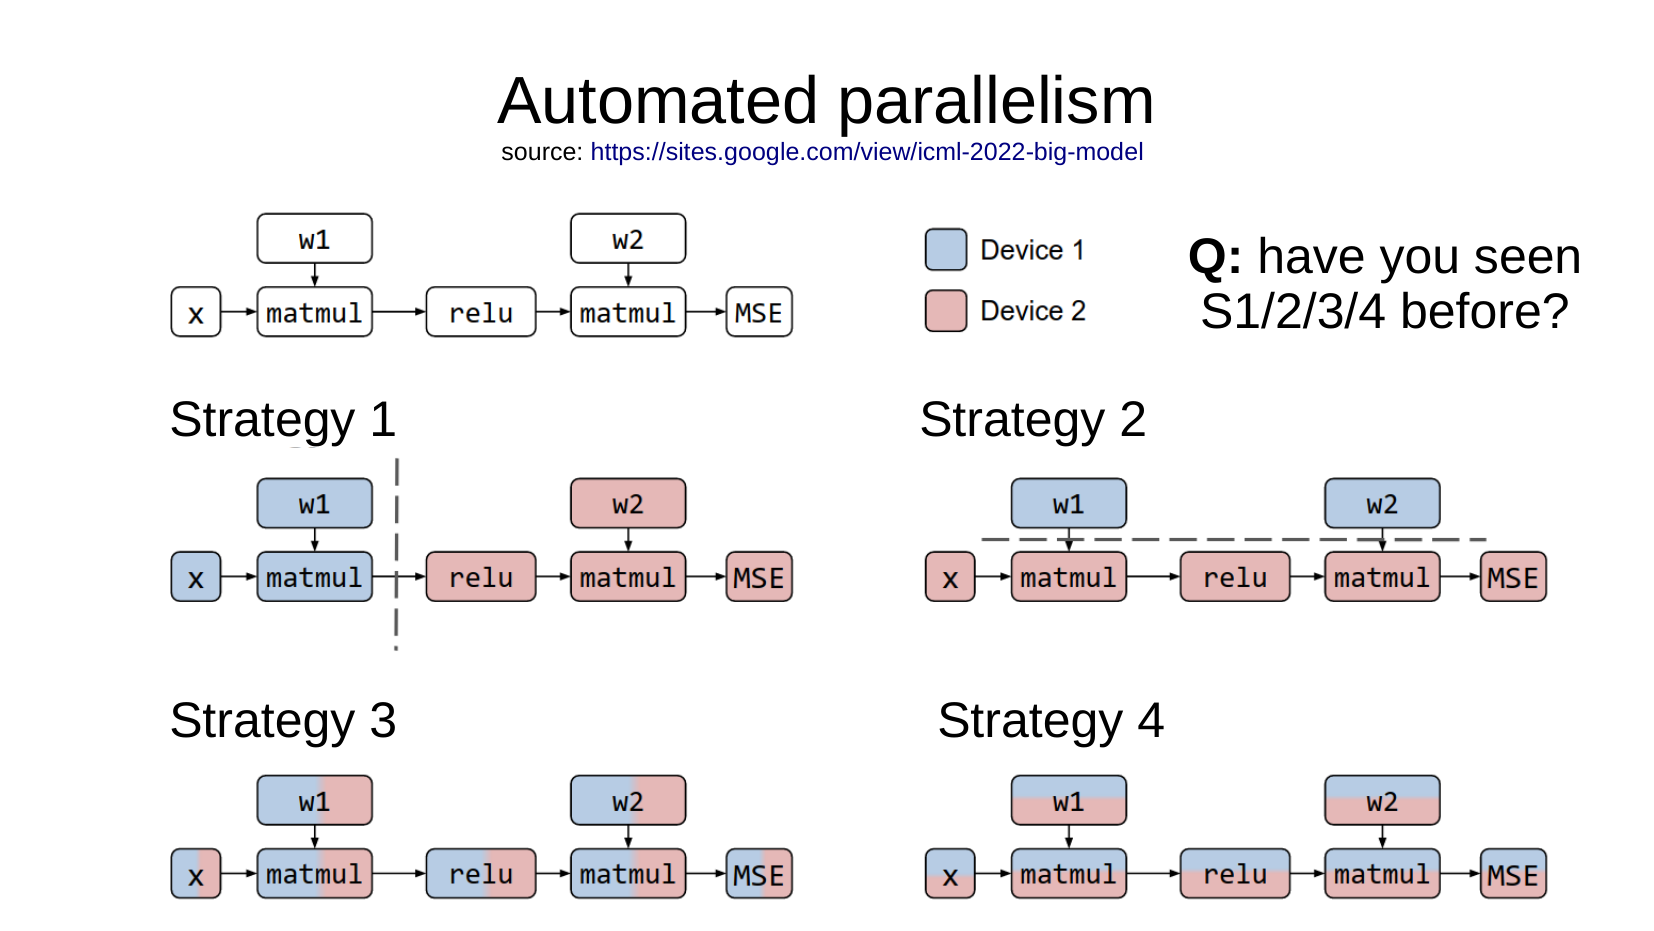

# Automated parallelism source: https://sites.google.com/view/icml-2022-big-model
Q: have you seen S1/2/3/4 before?
Strategy 1
Strategy 2
Strategy 3
Strategy 4